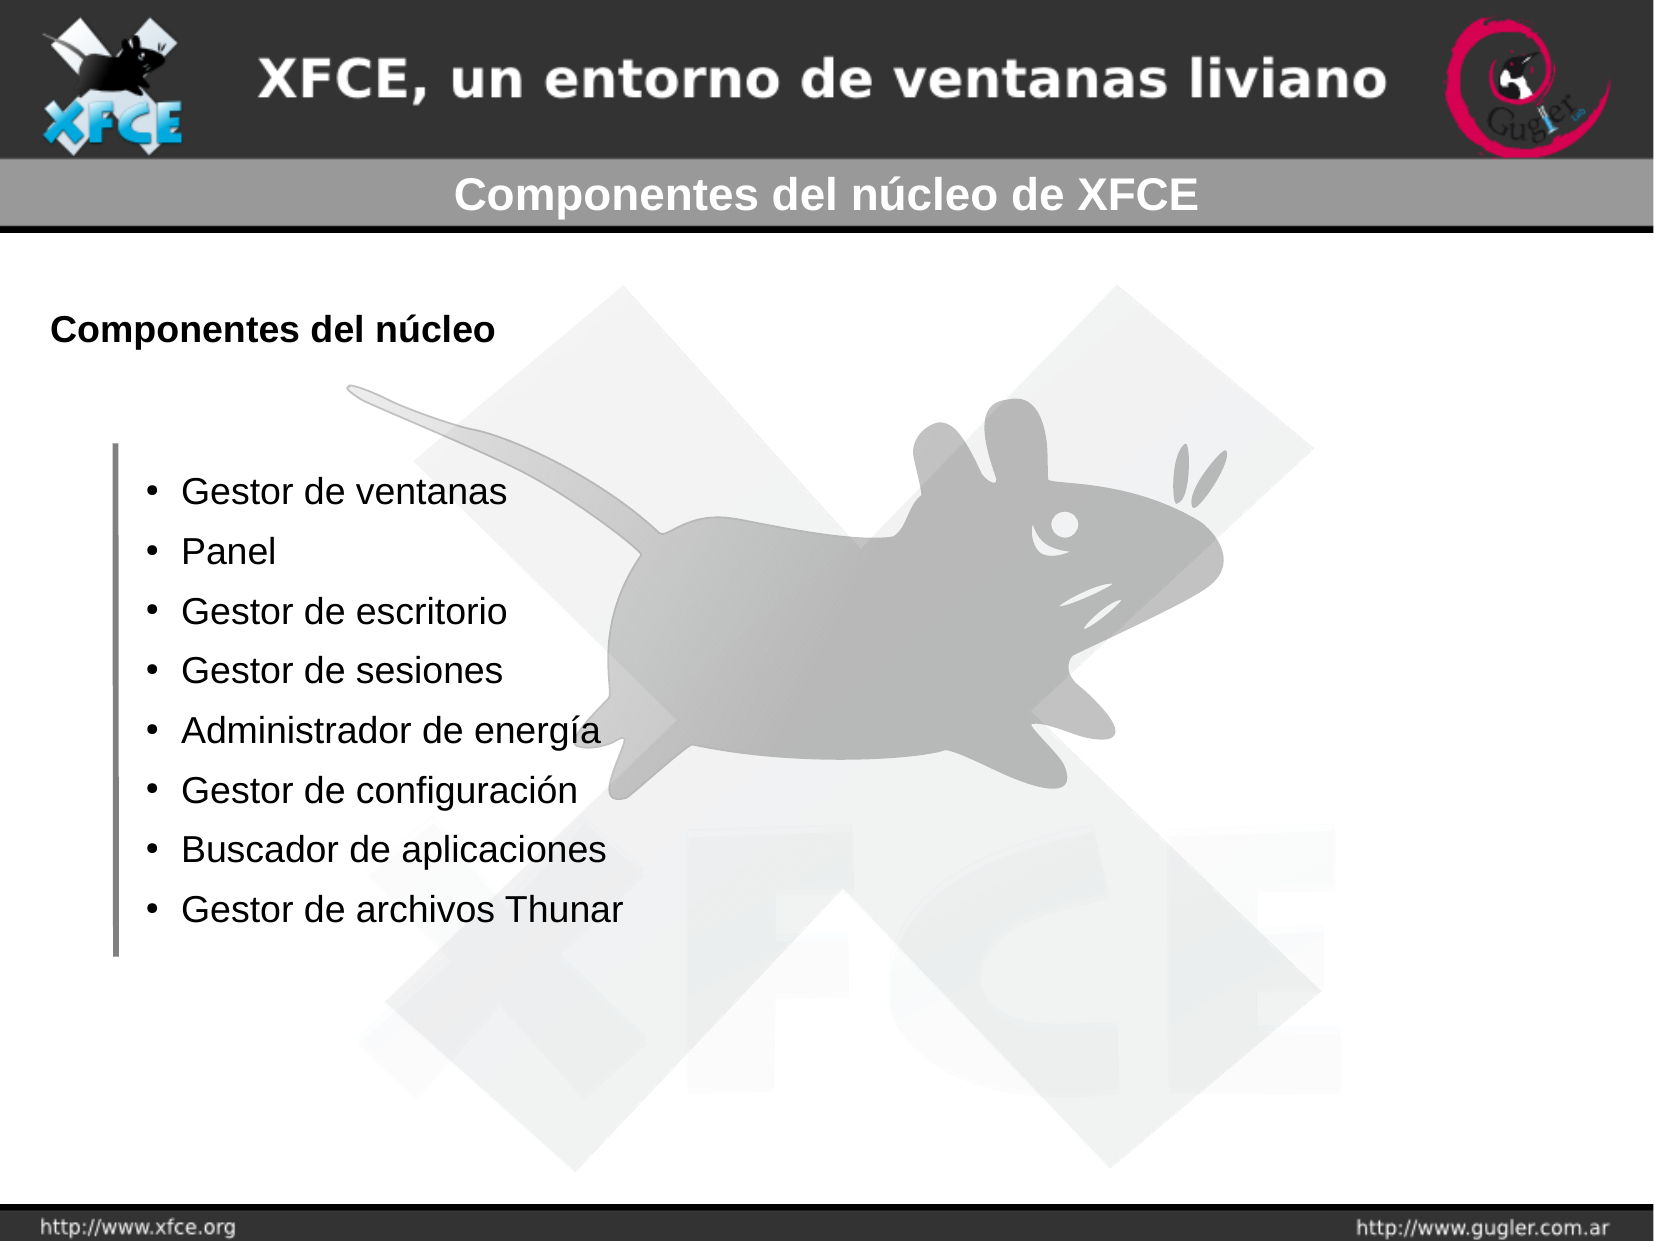

Componentes del núcleo de XFCE
Componentes del núcleo
Gestor de ventanas
Panel
Gestor de escritorio
Gestor de sesiones
Administrador de energía
Gestor de configuración
Buscador de aplicaciones
Gestor de archivos Thunar